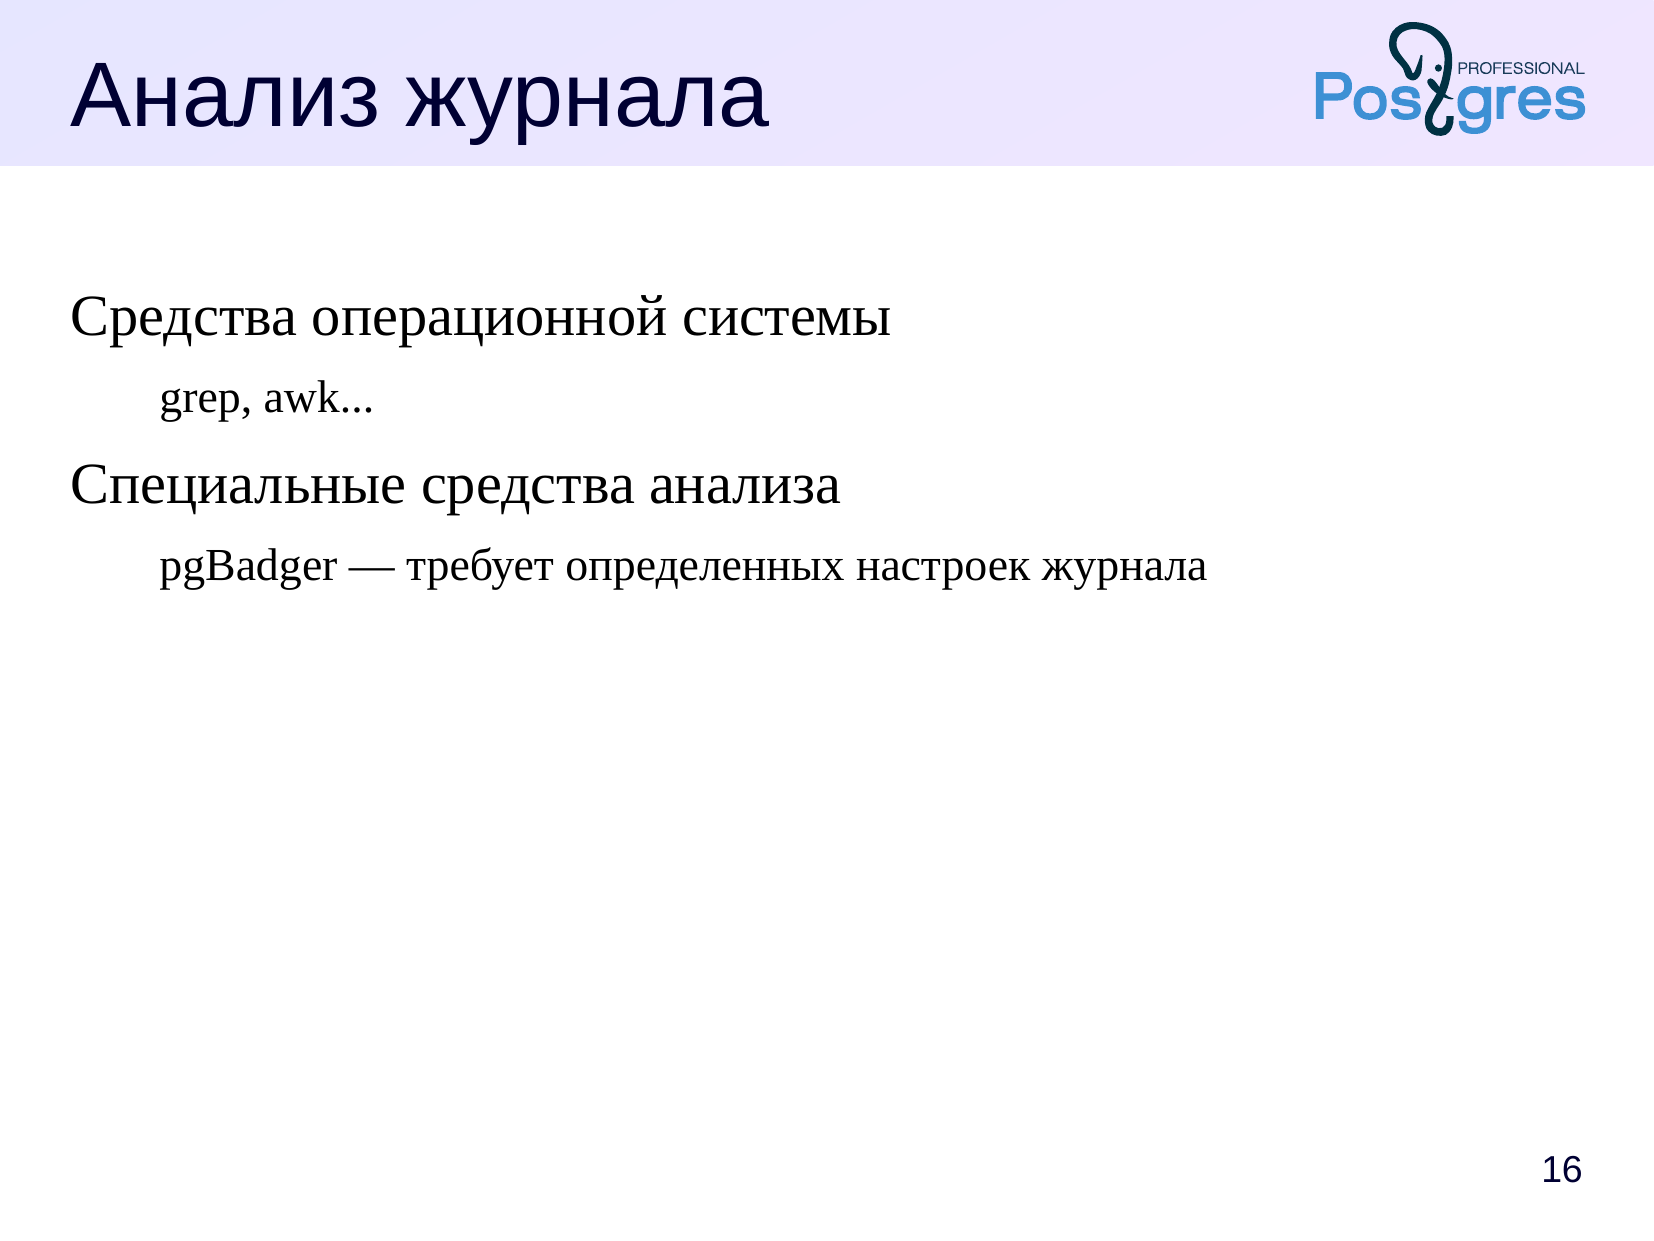

# Анализ журнала
Средства операционной системы
grep, awk...
Специальные средства анализа
pgBadger — требует определенных настроек журнала